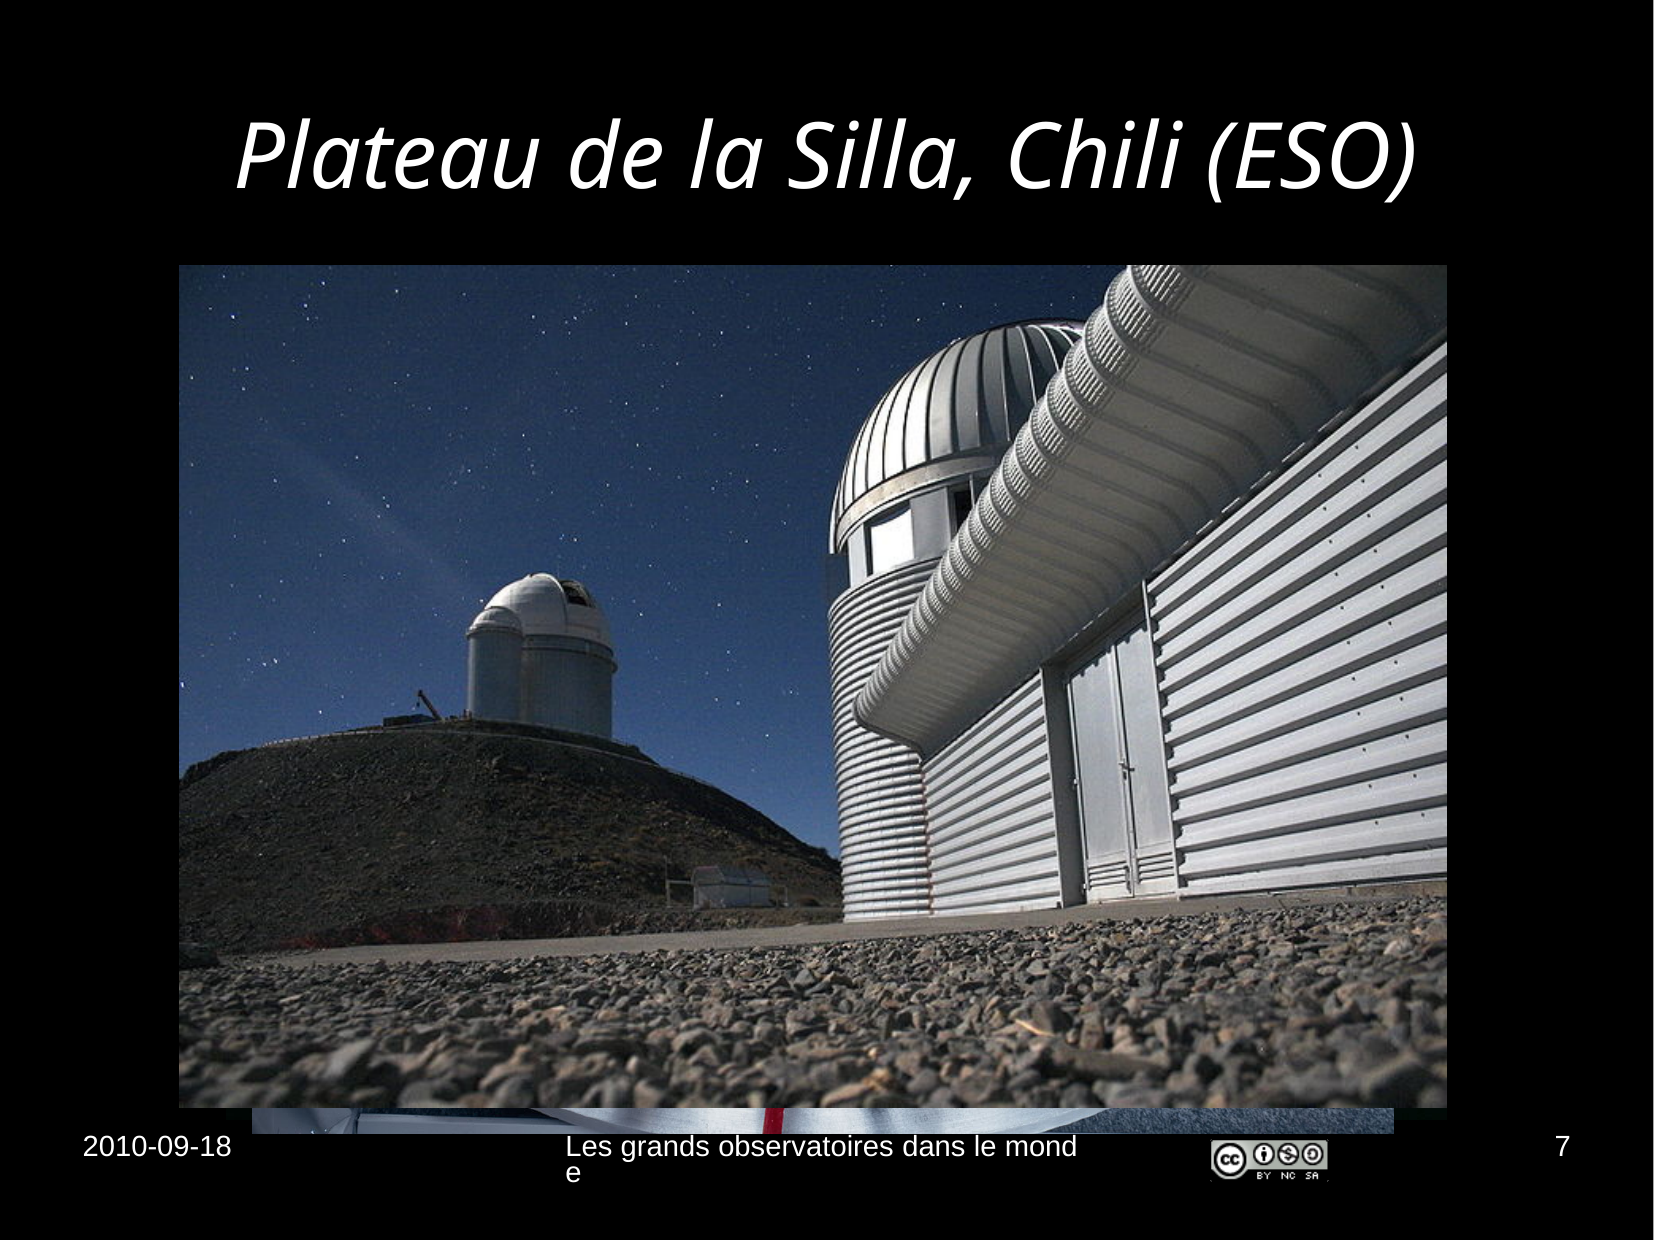

# Plateau de la Silla, Chili (ESO)
2010-09-18
Les grands observatoires dans le monde
7